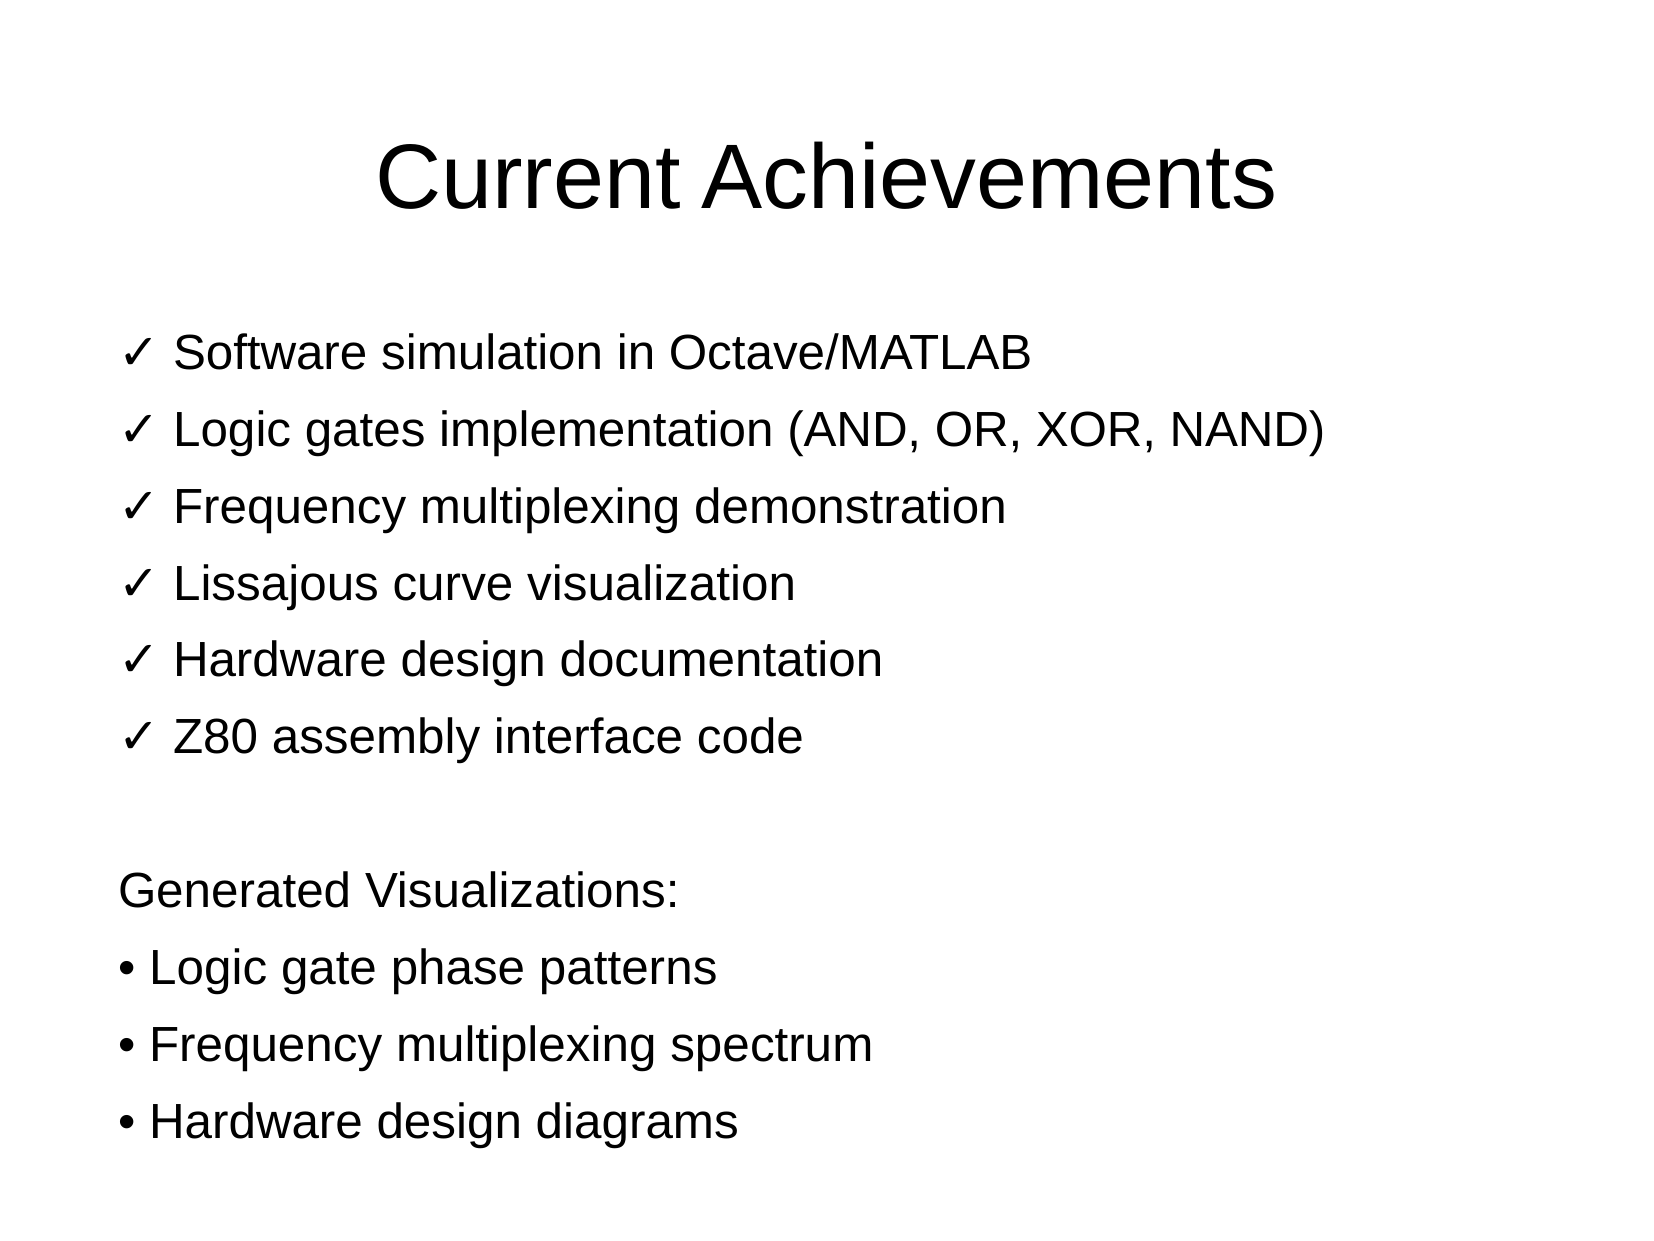

# Current Achievements
✓ Software simulation in Octave/MATLAB
✓ Logic gates implementation (AND, OR, XOR, NAND)
✓ Frequency multiplexing demonstration
✓ Lissajous curve visualization
✓ Hardware design documentation
✓ Z80 assembly interface code
Generated Visualizations:
• Logic gate phase patterns
• Frequency multiplexing spectrum
• Hardware design diagrams